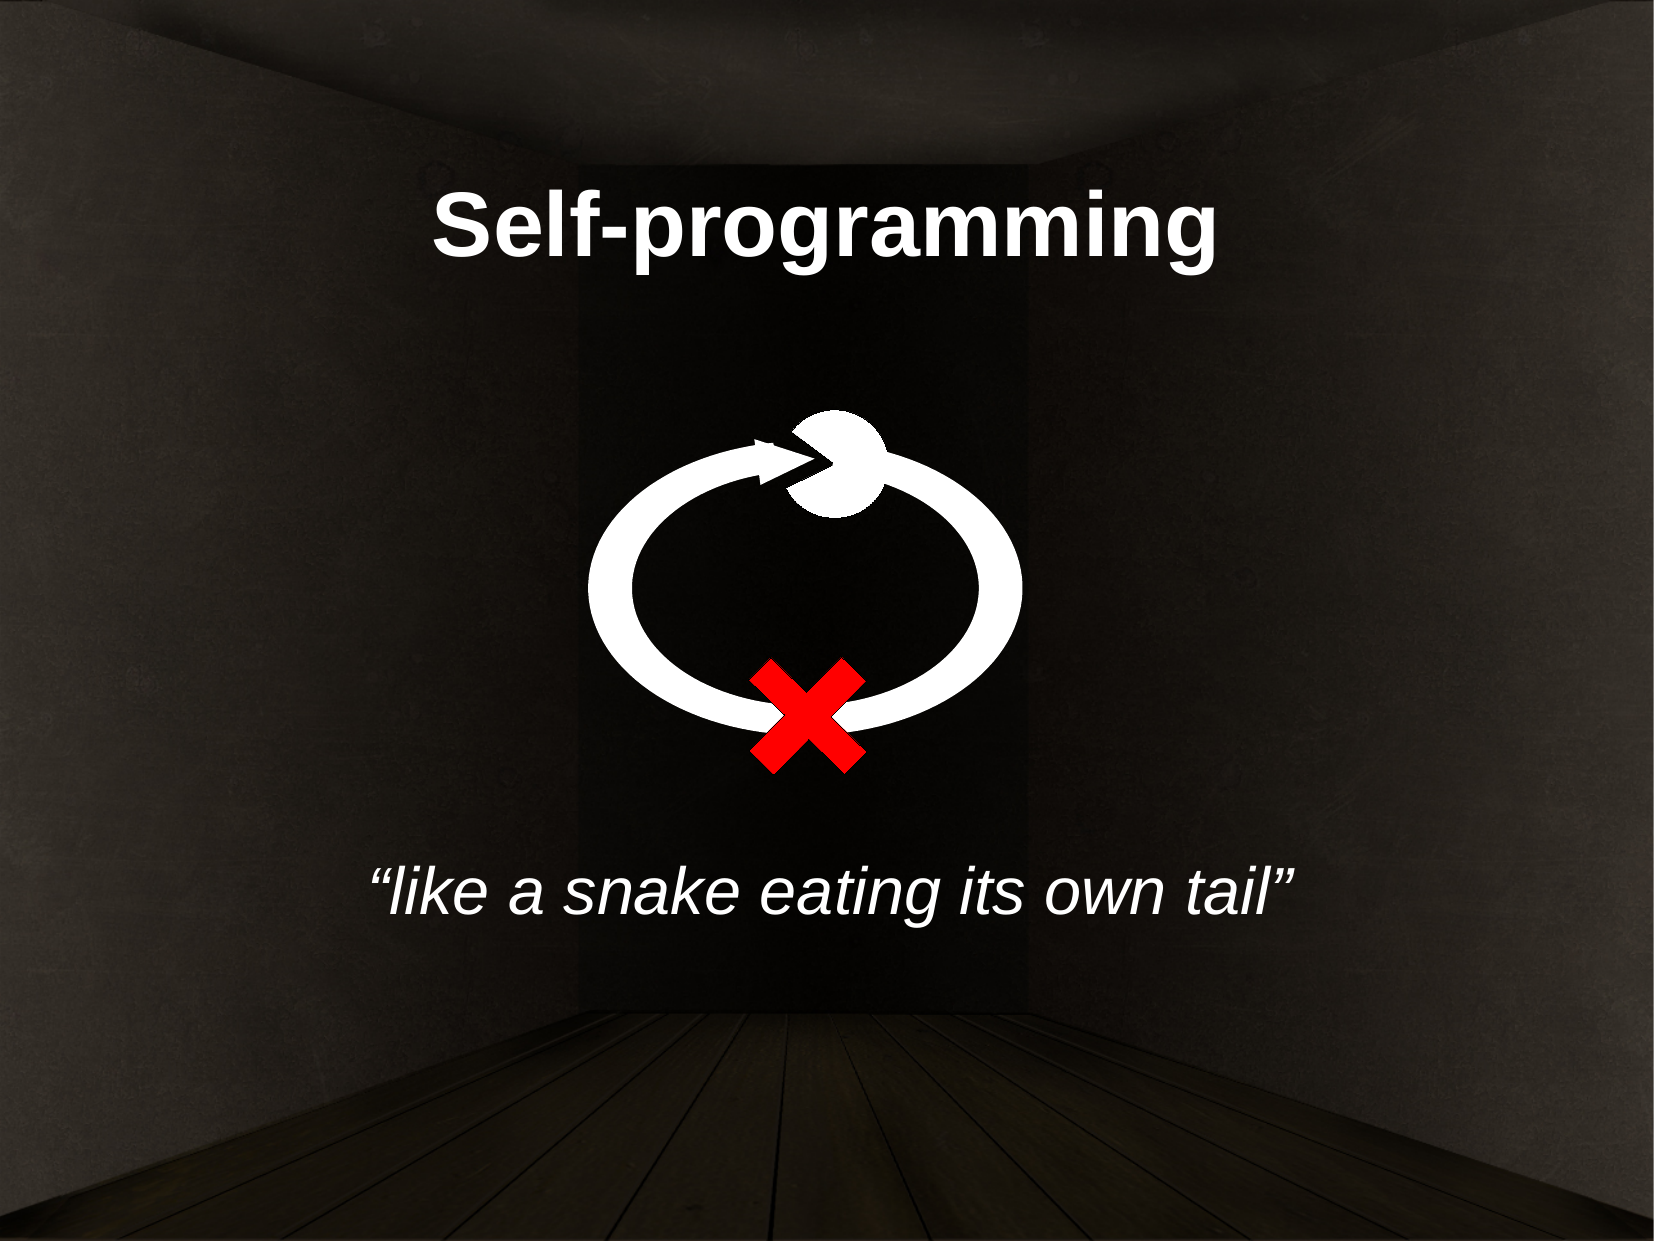

Self-programming
# “like a snake eating its own tail”